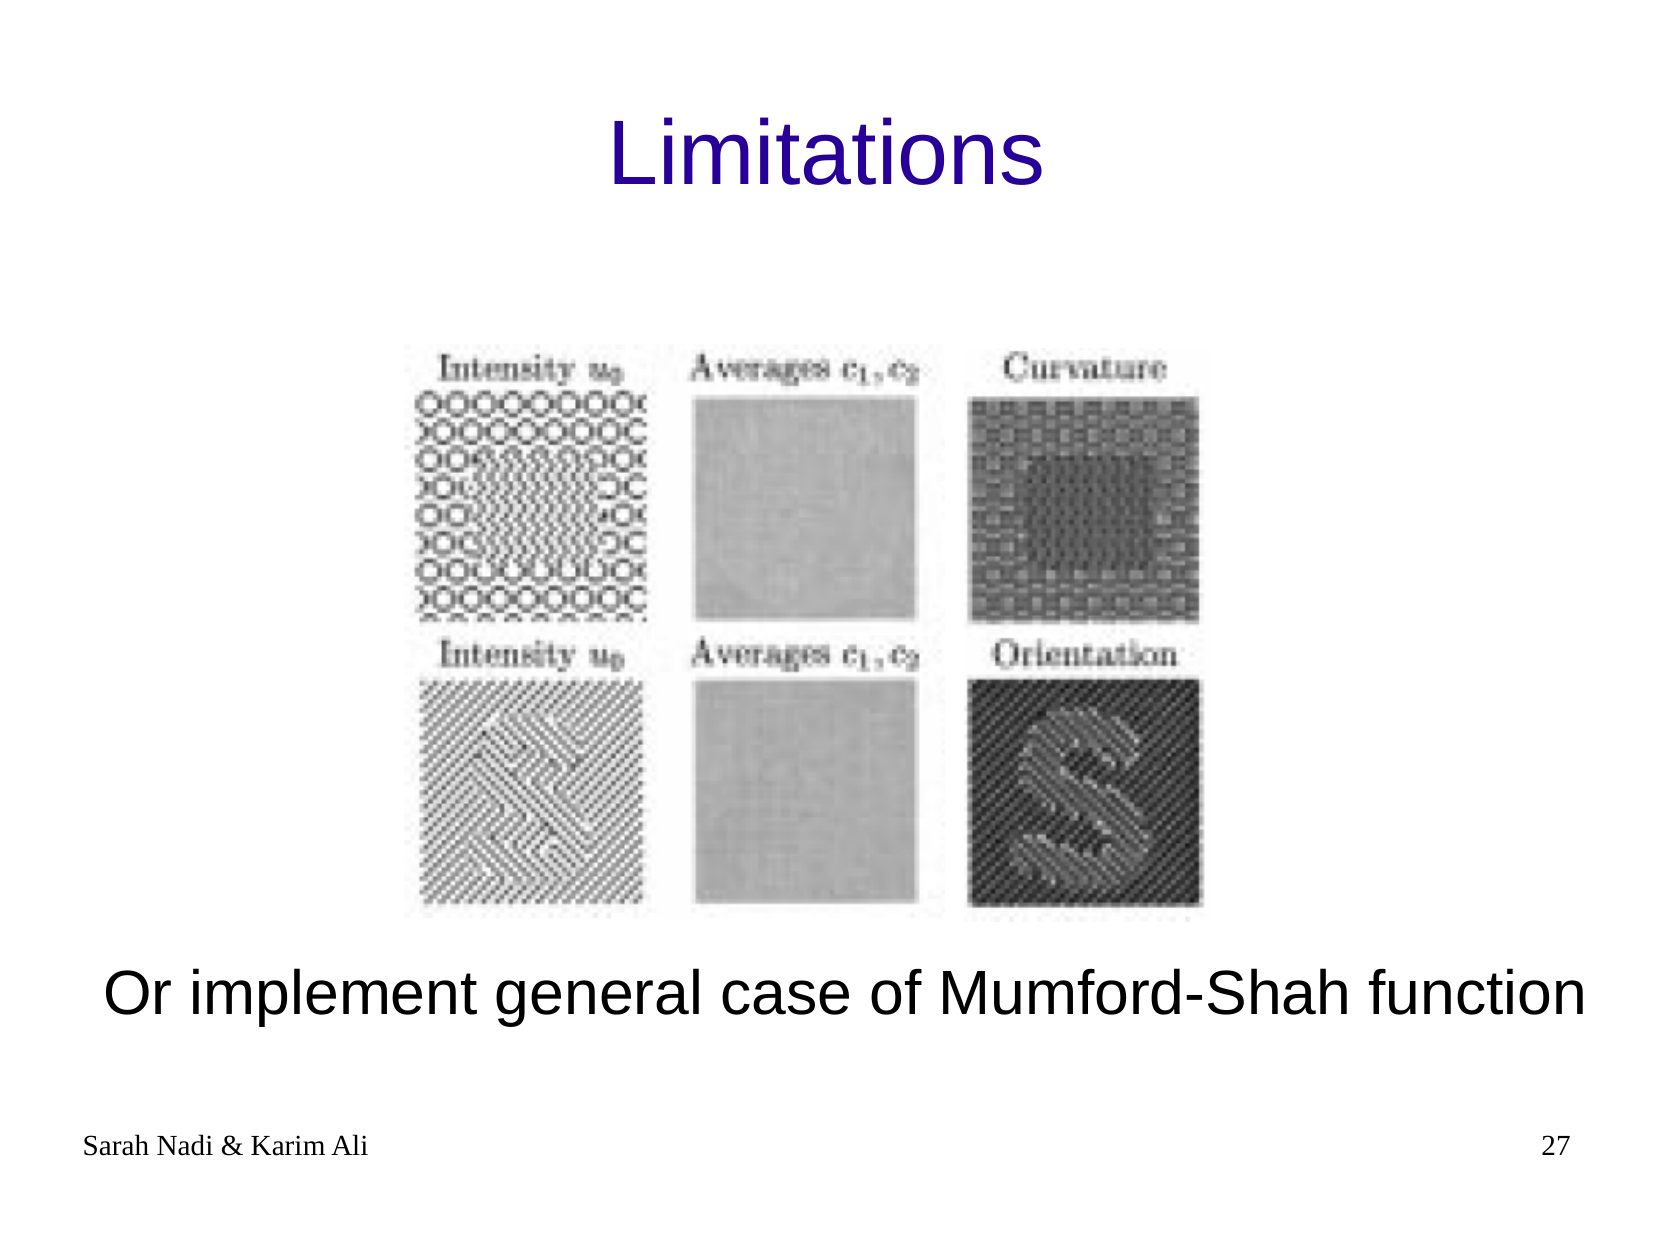

# Limitations
Or implement general case of Mumford-Shah function
Sarah Nadi & Karim Ali
27